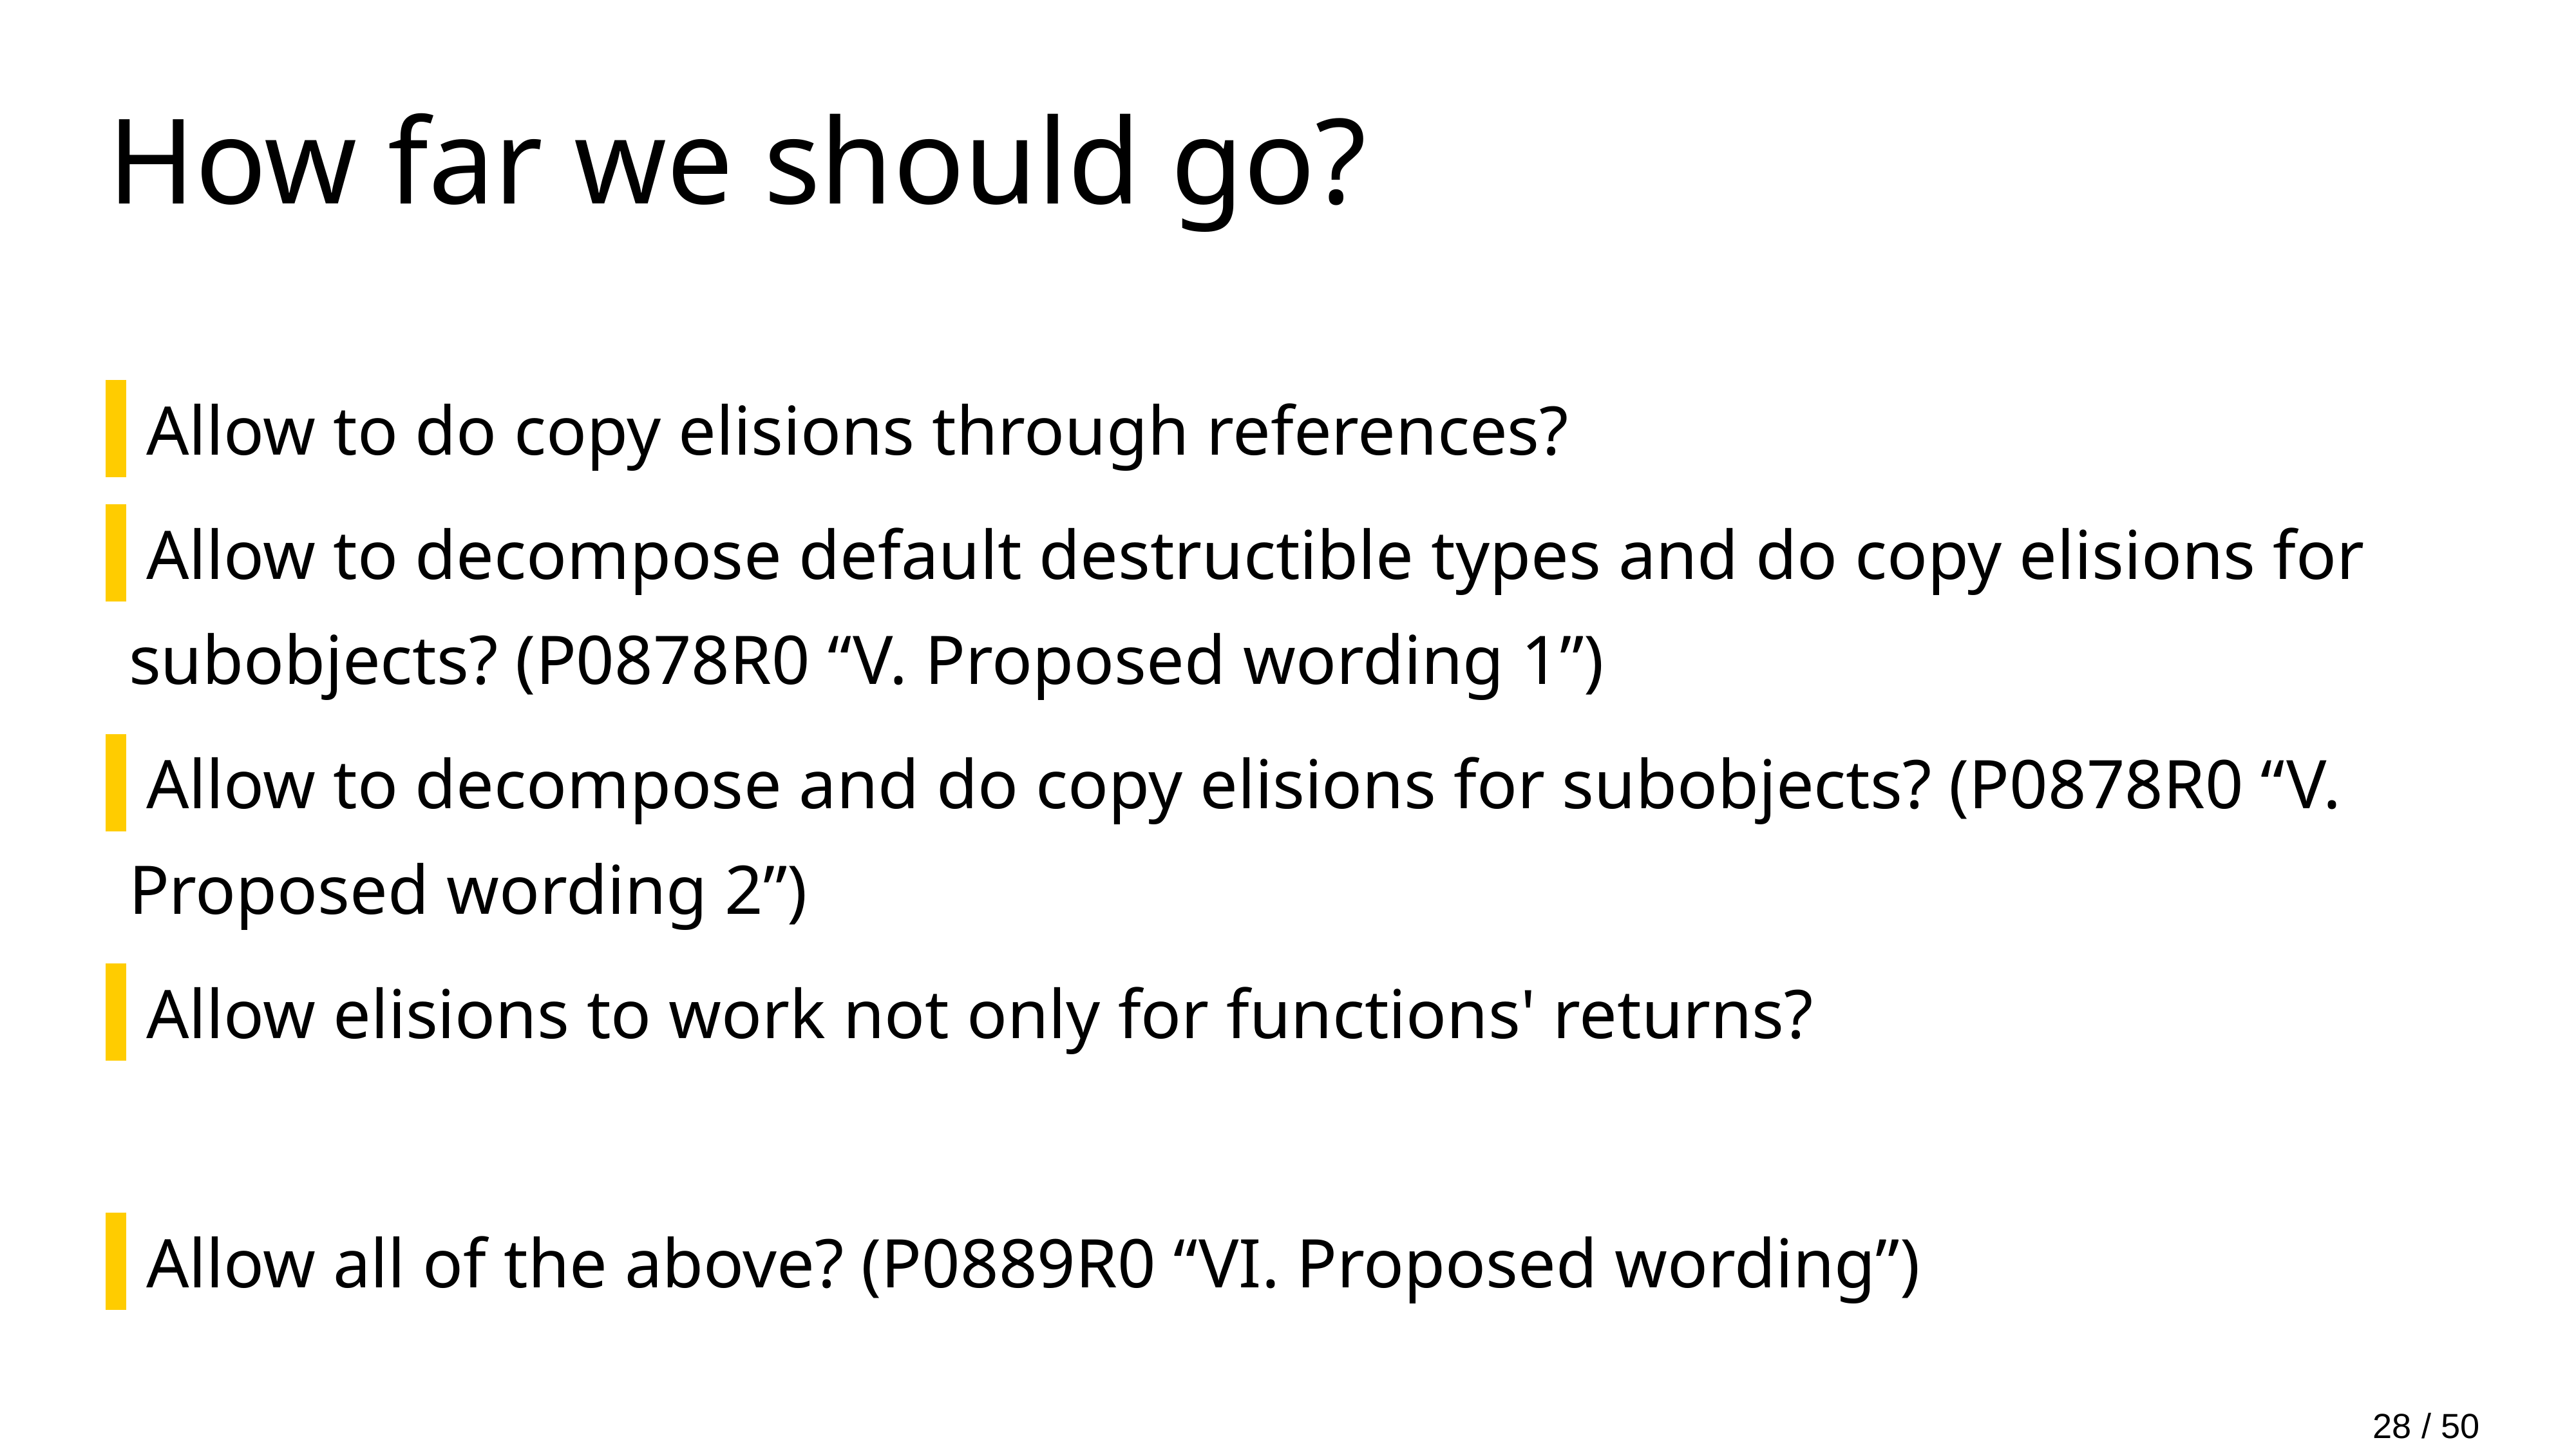

# How far we should go?
 Allow to do copy elisions through references?
 Allow to decompose default destructible types and do copy elisions for subobjects? (P0878R0 “V. Proposed wording 1”)
 Allow to decompose and do copy elisions for subobjects? (P0878R0 “V. Proposed wording 2”)
 Allow elisions to work not only for functions' returns?
 Allow all of the above? (P0889R0 “VI. Proposed wording”)